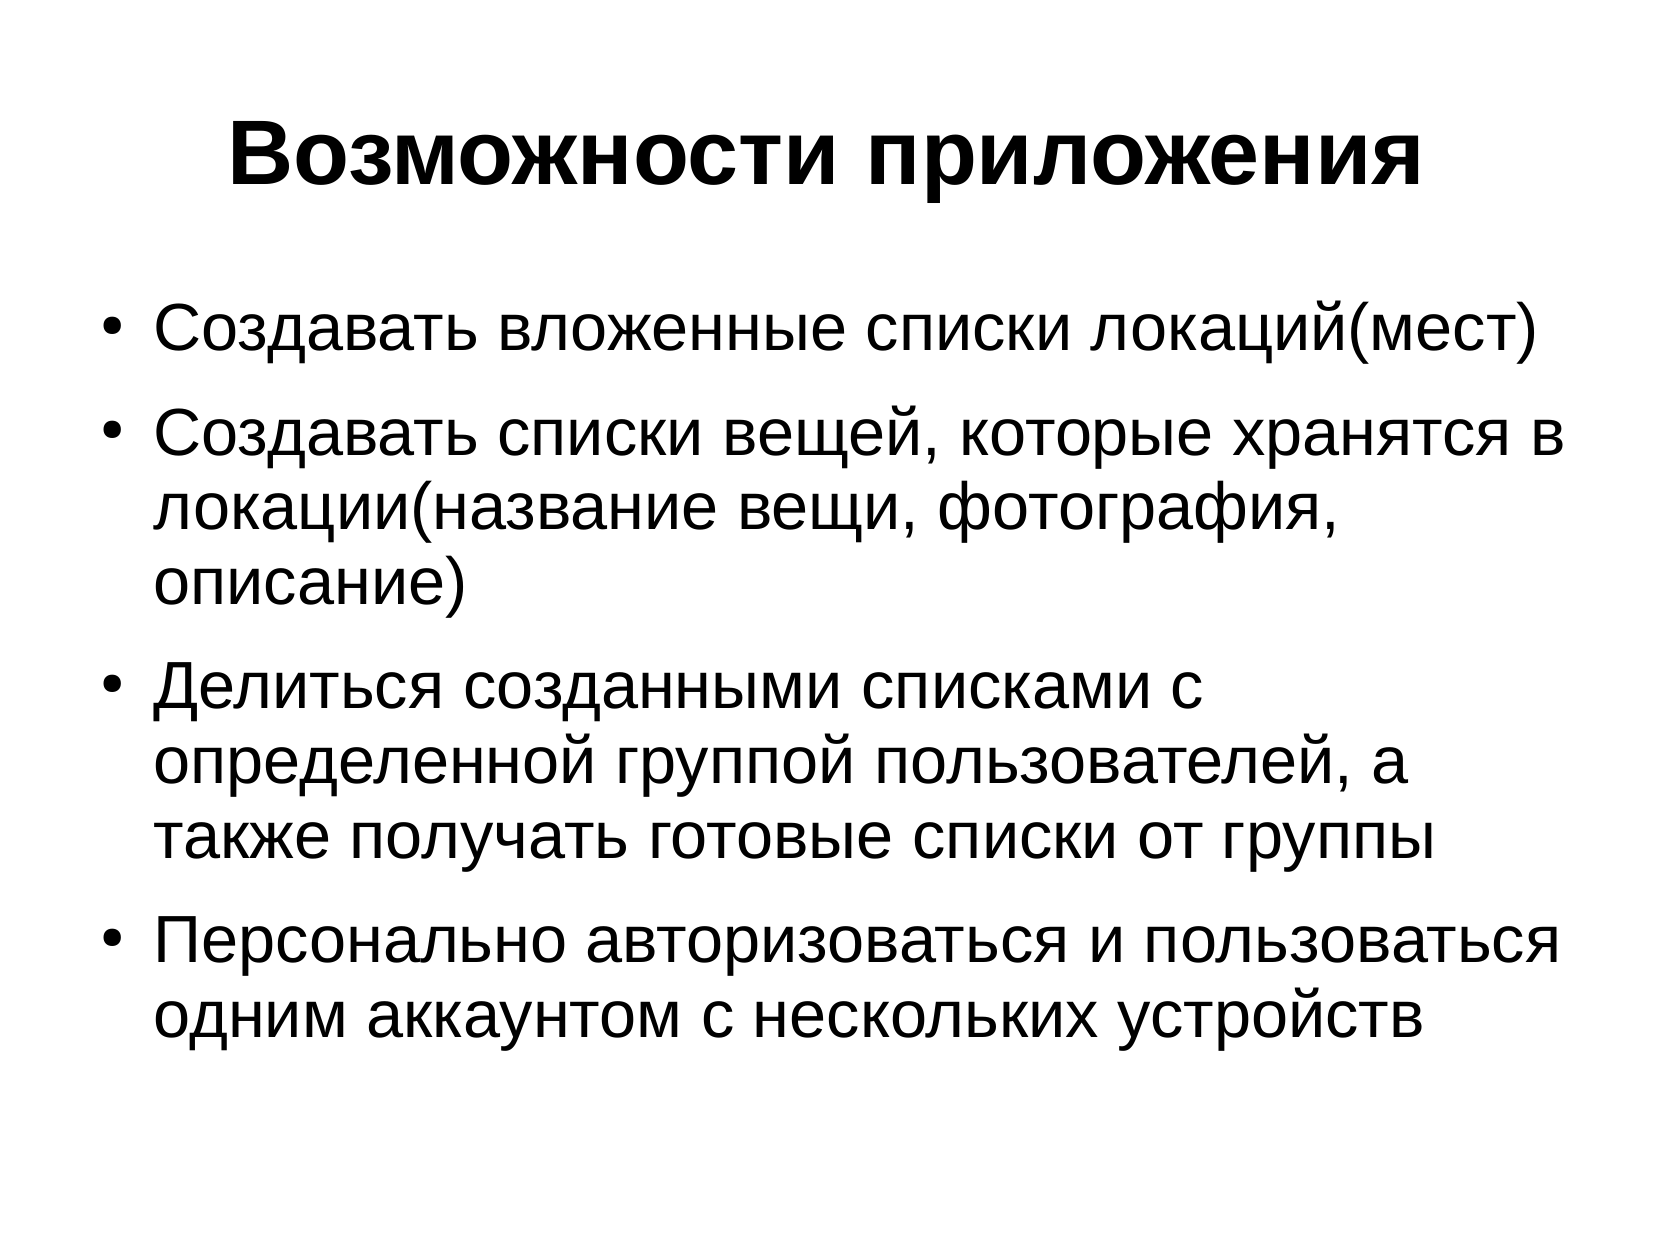

# Возможности приложения
Создавать вложенные списки локаций(мест)
Создавать списки вещей, которые хранятся в локации(название вещи, фотография, описание)
Делиться созданными списками с определенной группой пользователей, а также получать готовые списки от группы
Персонально авторизоваться и пользоваться одним аккаунтом с нескольких устройств